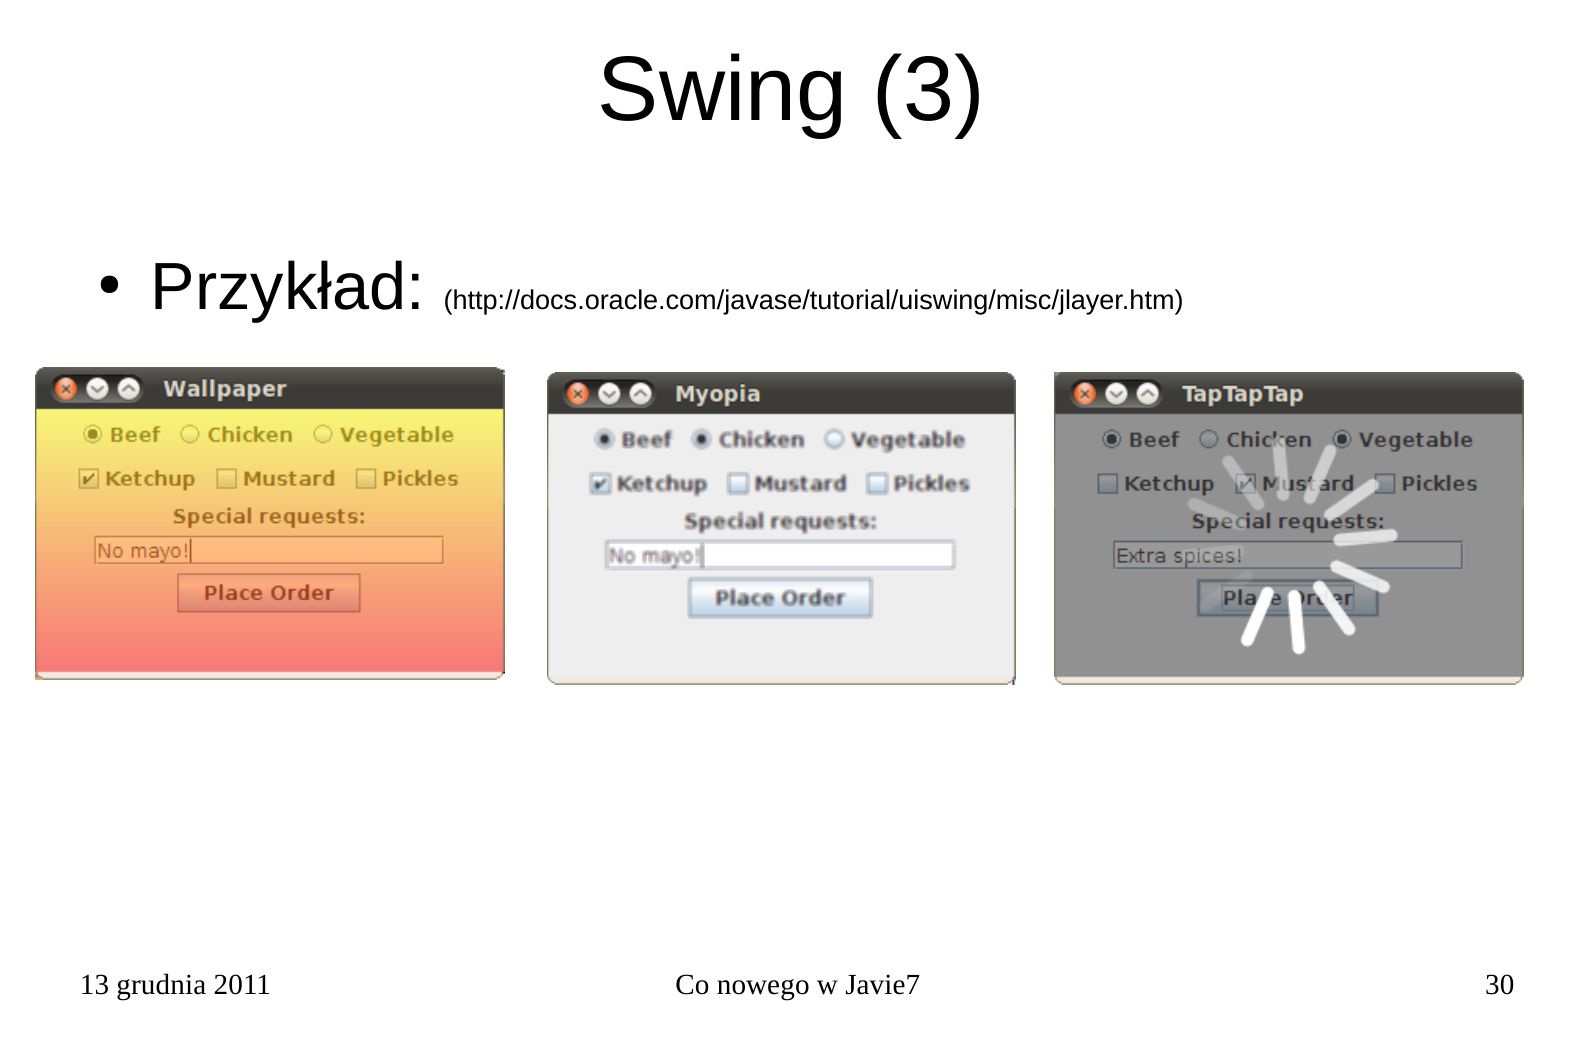

# Swing (3)
Przykład: (http://docs.oracle.com/javase/tutorial/uiswing/misc/jlayer.htm)
13 grudnia 2011
Co nowego w Javie7
30